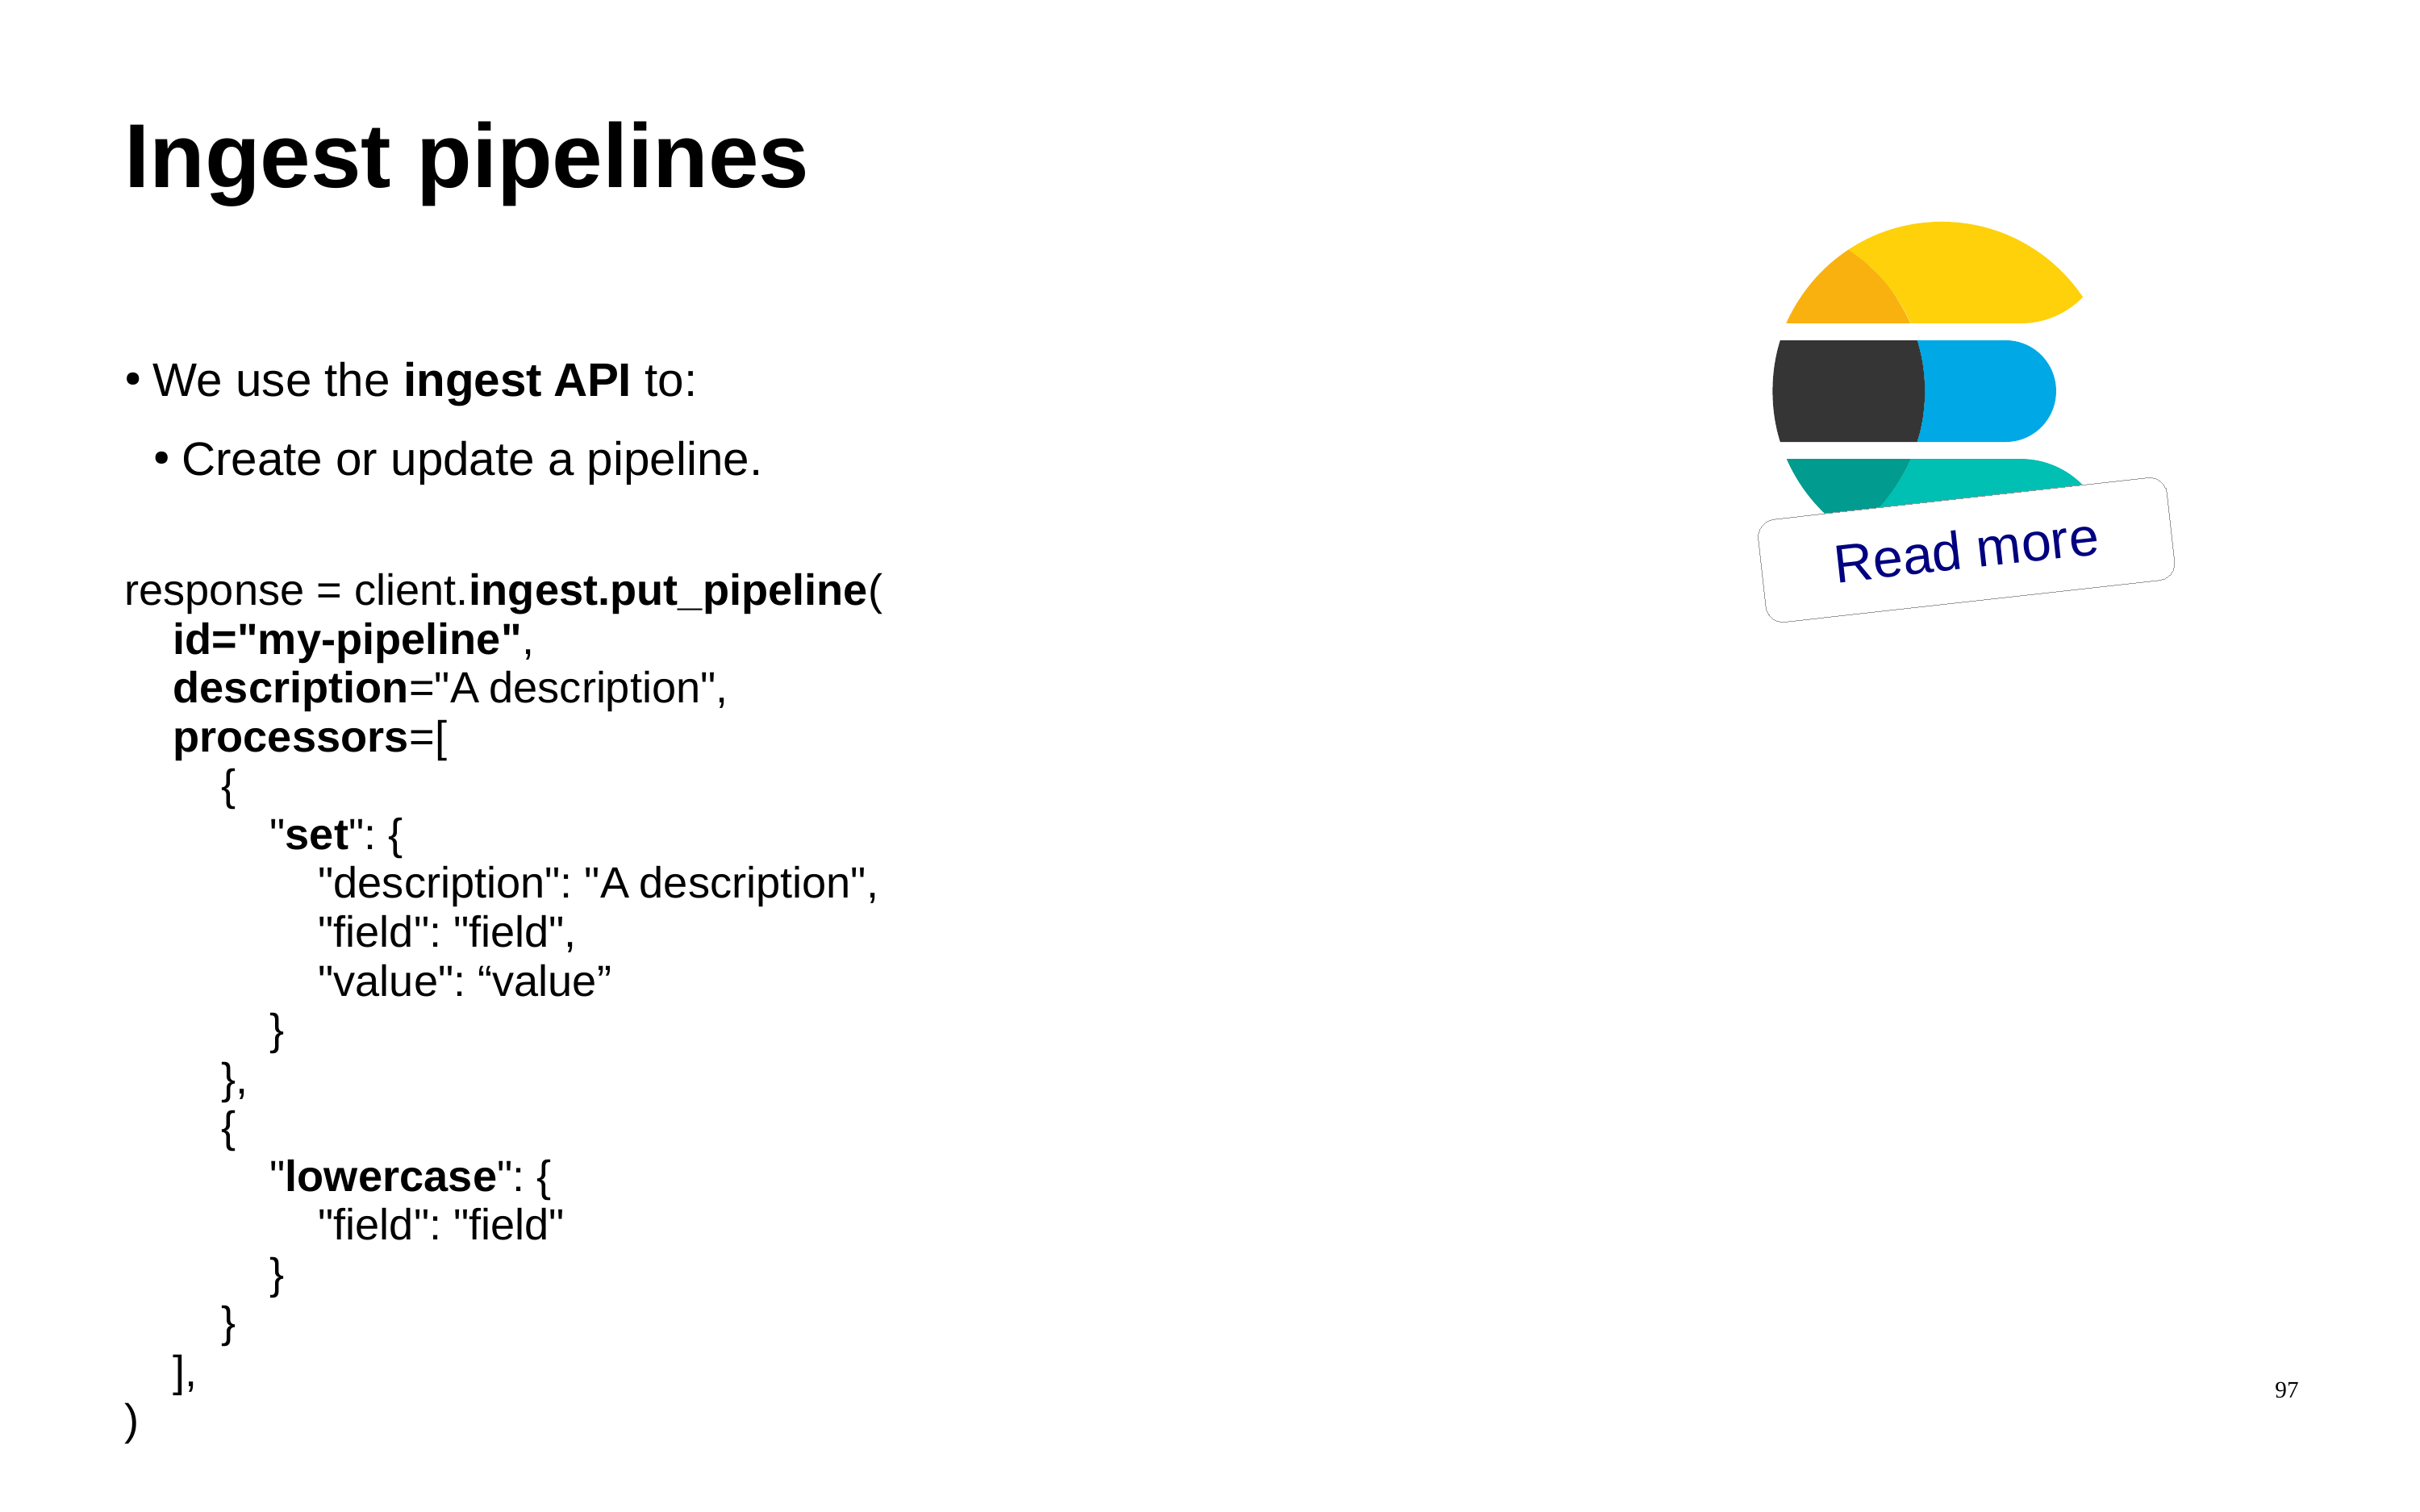

Ingest pipelines
We use the ingest API to:
Create or update a pipeline.
Read more
response = client.ingest.put_pipeline(
 id="my-pipeline",
 description="A description",
 processors=[
 {
 "set": {
 "description": "A description",
 "field": "field",
 "value": “value”
 }
 },
 {
 "lowercase": {
 "field": "field"
 }
 }
 ],
)
97